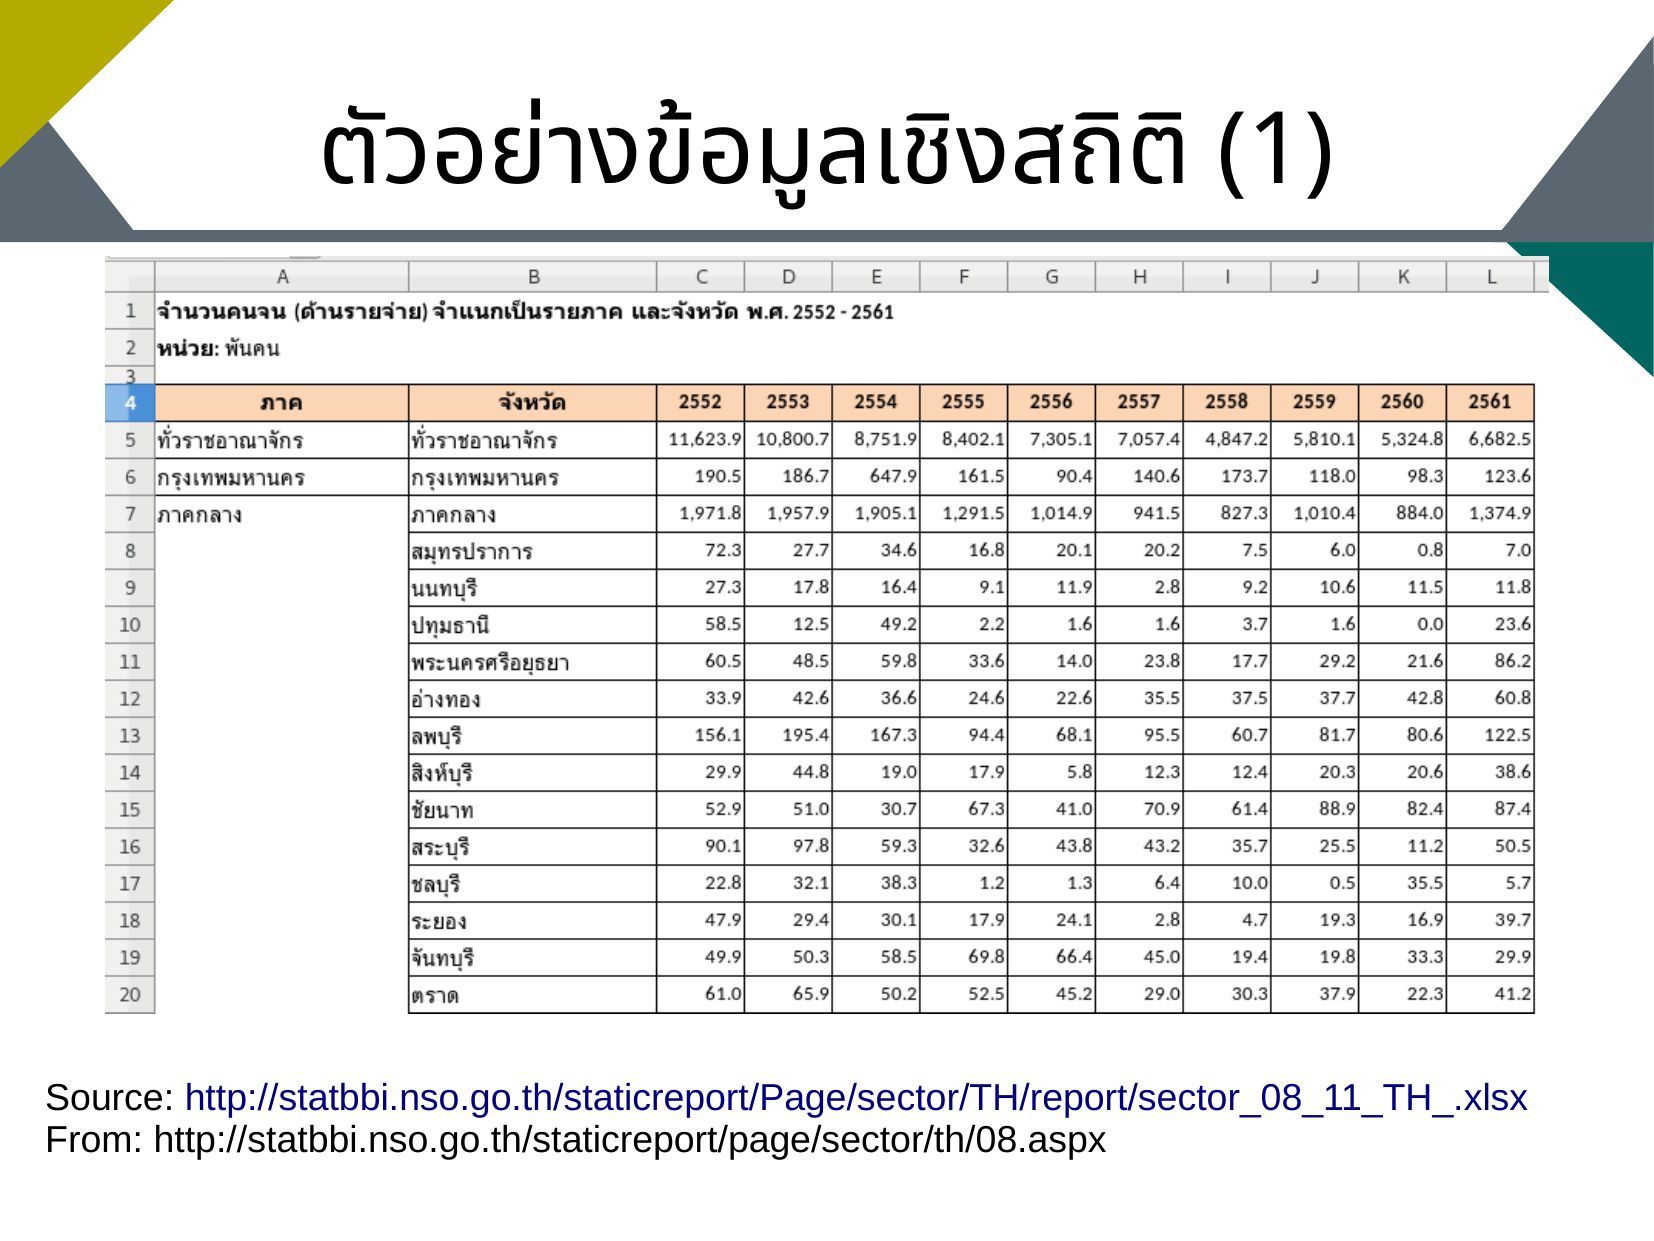

# ตัวอย่างข้อมูลเชิงสถิติ (1)
Source: http://statbbi.nso.go.th/staticreport/Page/sector/TH/report/sector_08_11_TH_.xlsx
From: http://statbbi.nso.go.th/staticreport/page/sector/th/08.aspx